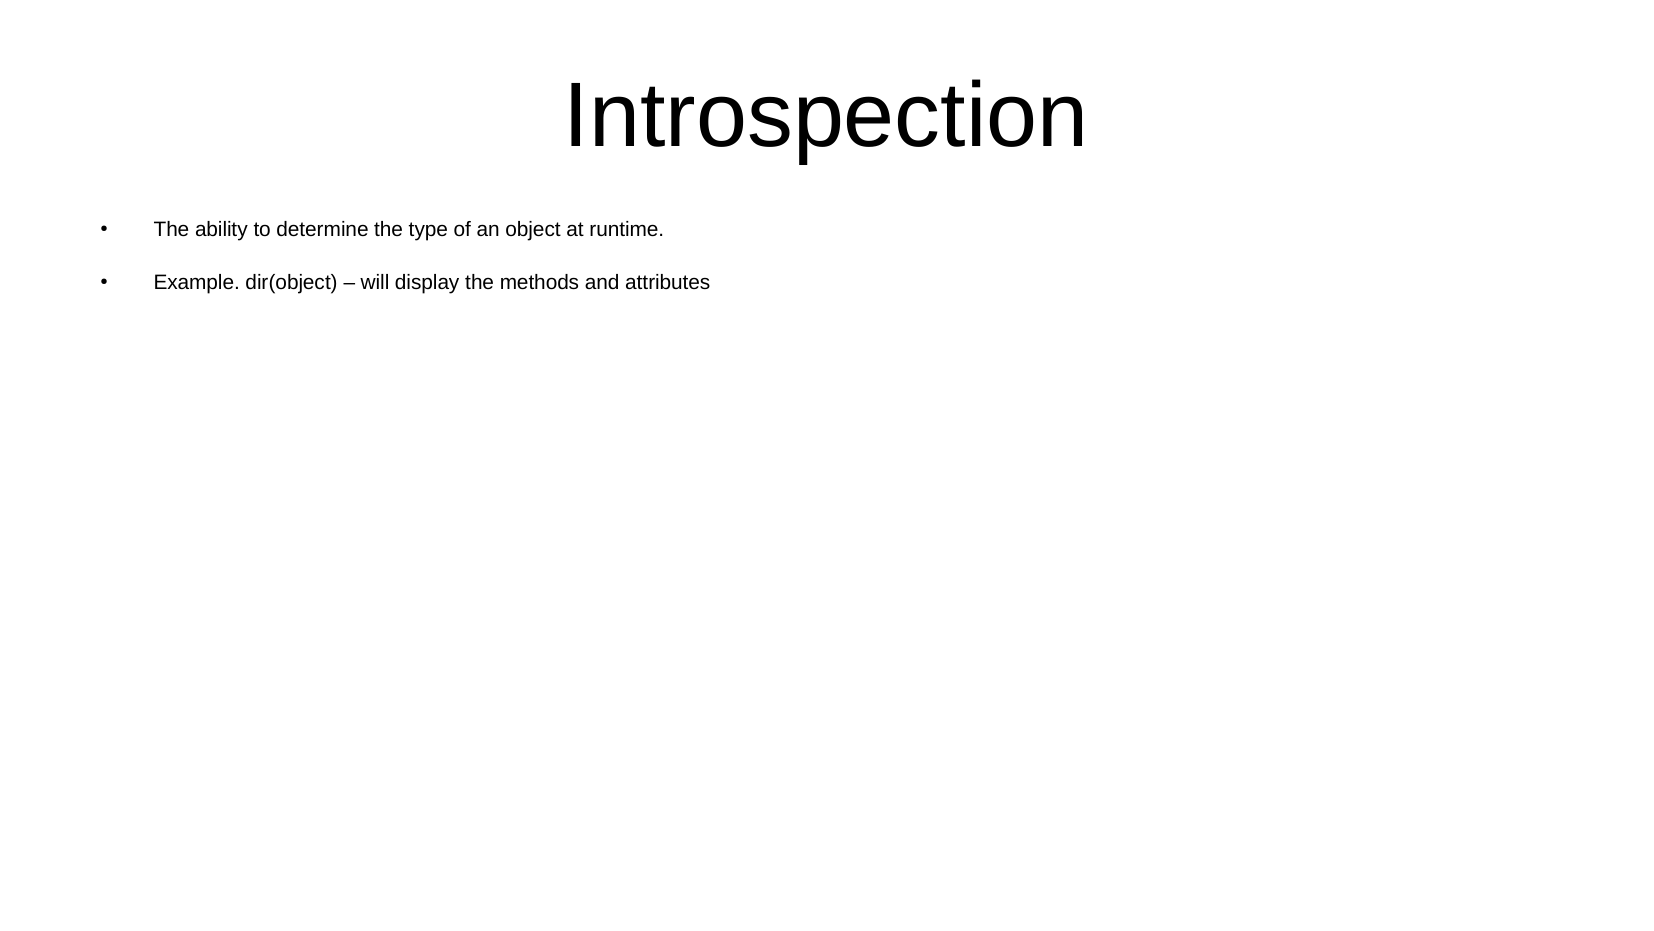

# Introspection
The ability to determine the type of an object at runtime.
Example. dir(object) – will display the methods and attributes